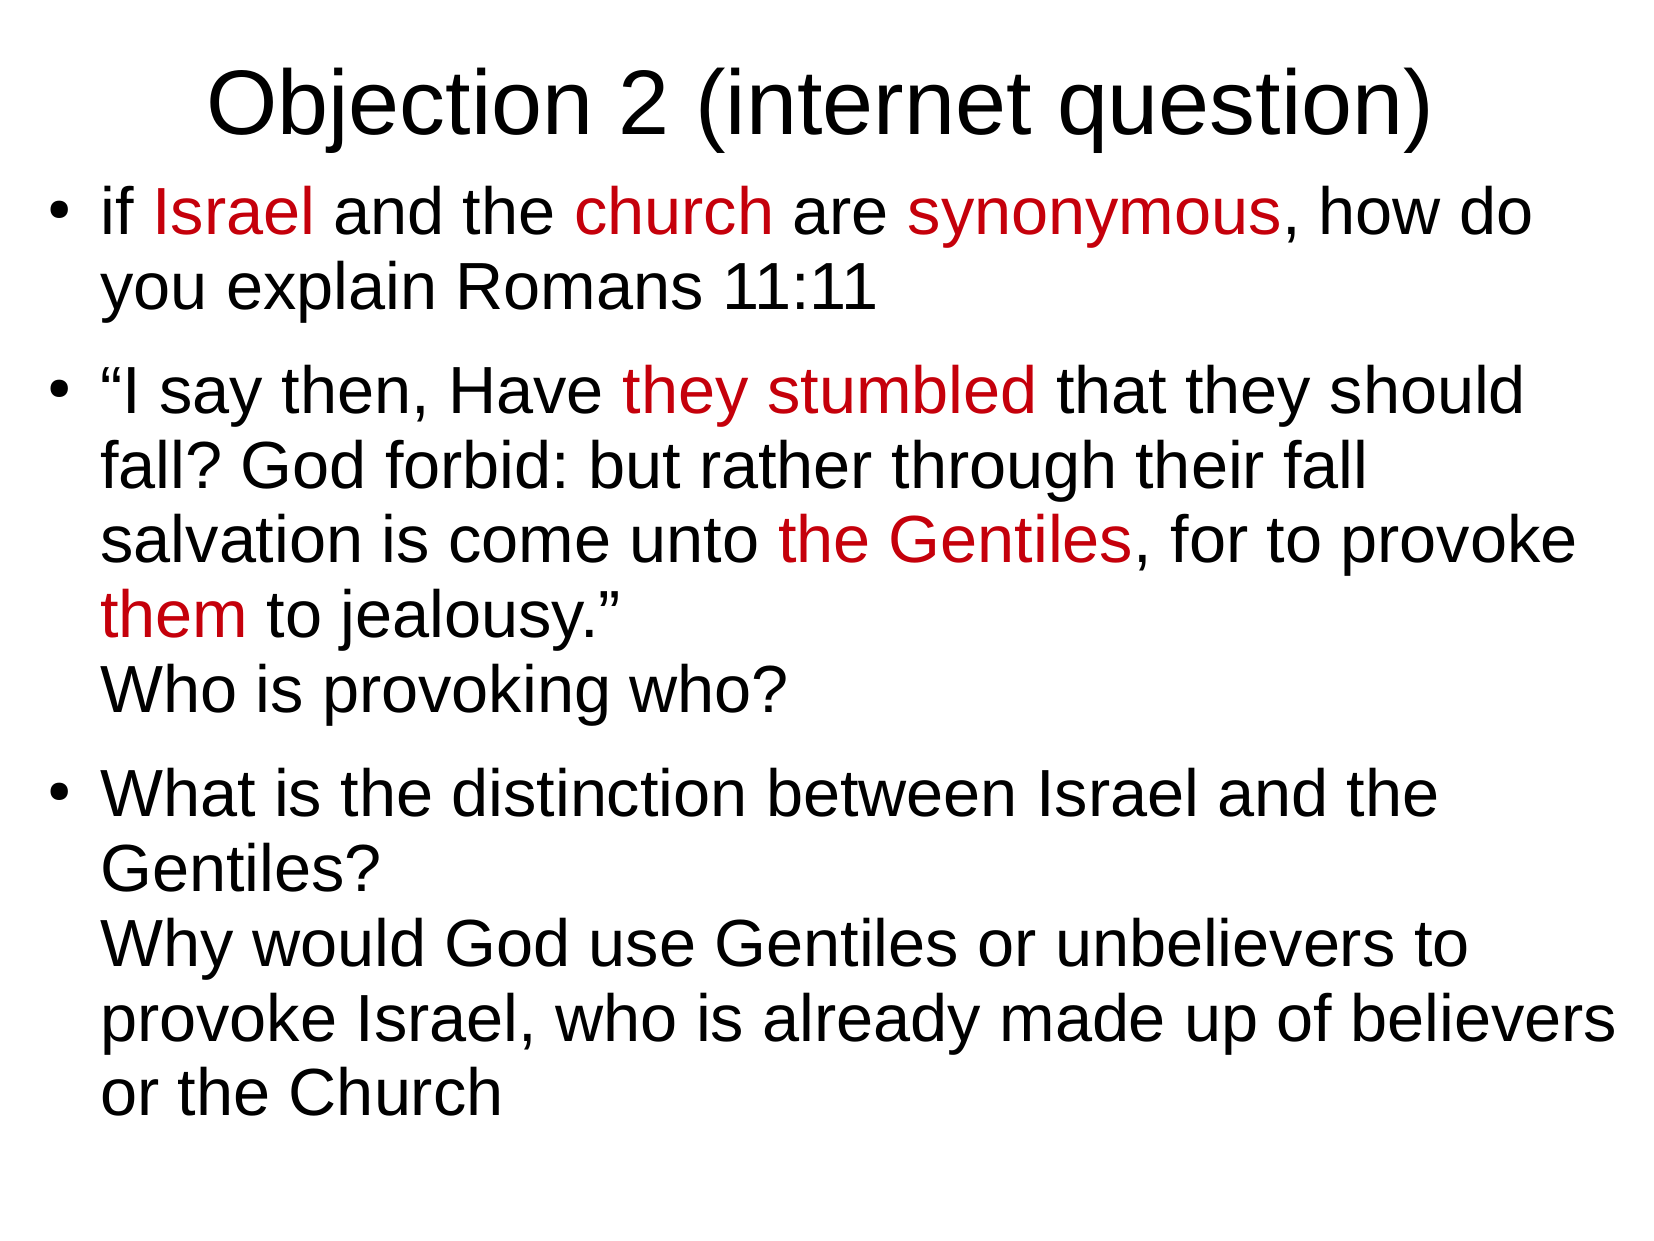

# Objection 2 (internet question)
if Israel and the church are synonymous, how do you explain Romans 11:11
“I say then, Have they stumbled that they should fall? God forbid: but rather through their fall salvation is come unto the Gentiles, for to provoke them to jealousy.”
Who is provoking who?
What is the distinction between Israel and the Gentiles?
Why would God use Gentiles or unbelievers to provoke Israel, who is already made up of believers or the Church